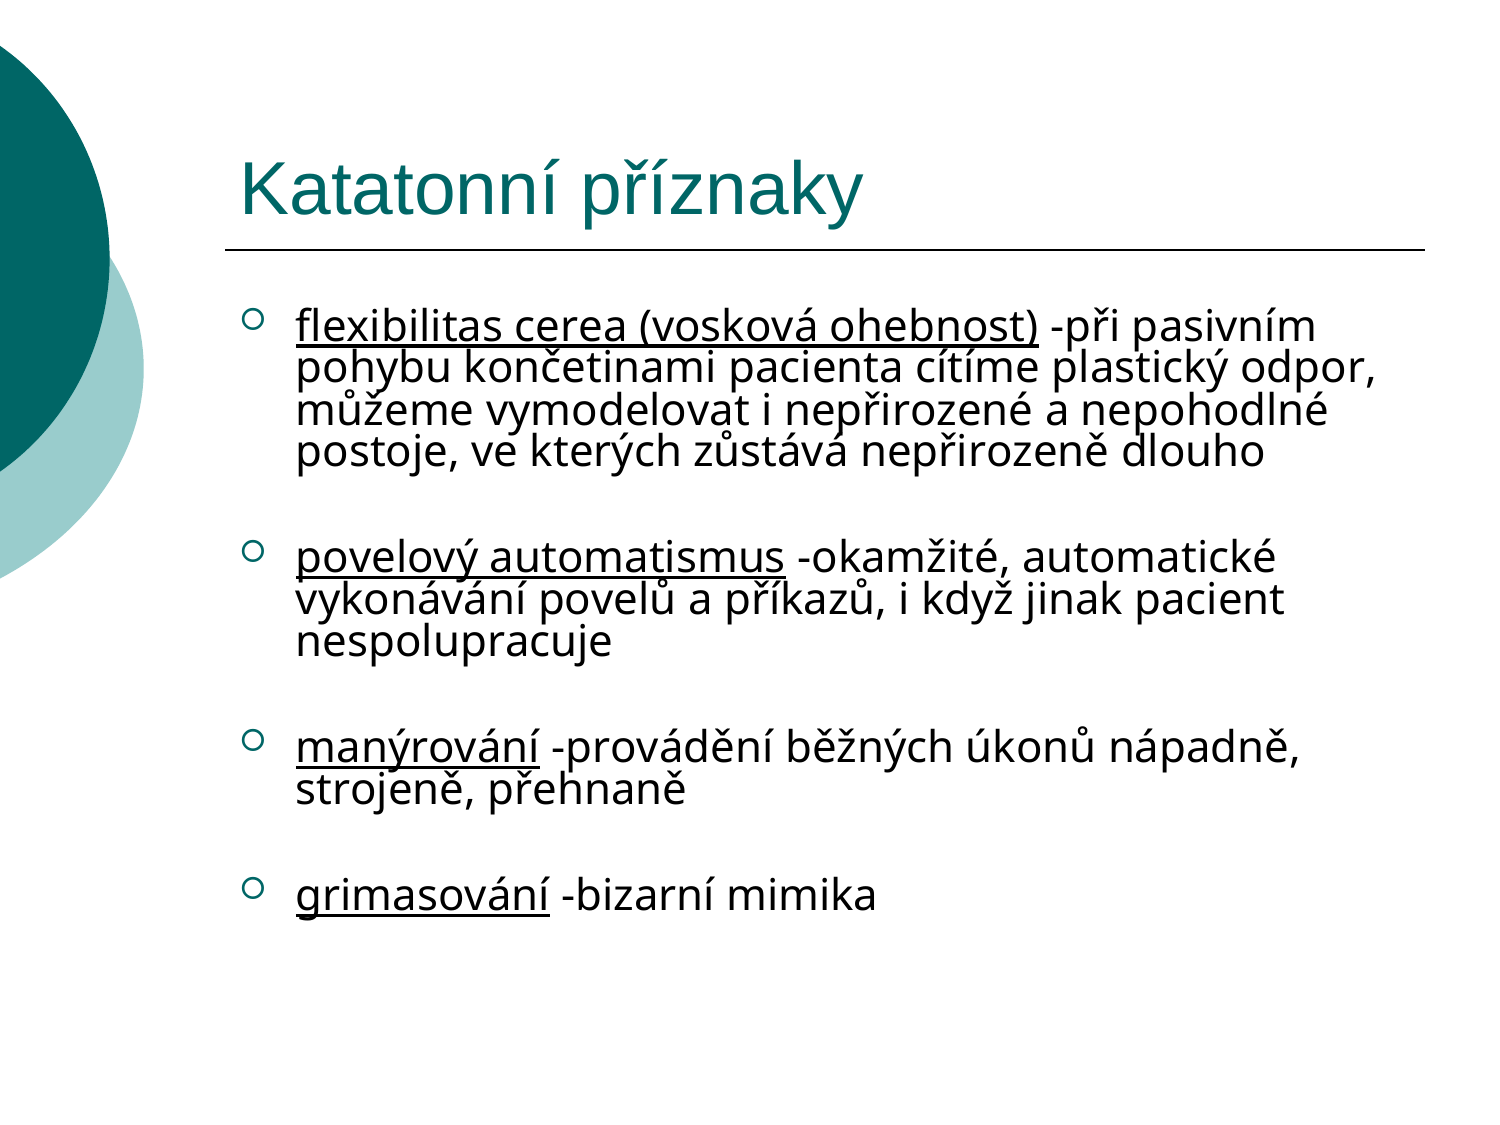

# Katatonní příznaky
flexibilitas cerea (vosková ohebnost) -při pasivním pohybu končetinami pacienta cítíme plastický odpor, můžeme vymodelovat i nepřirozené a nepohodlné postoje, ve kterých zůstává nepřirozeně dlouho
povelový automatismus -okamžité, automatické vykonávání povelů a příkazů, i když jinak pacient nespolupracuje
manýrování -provádění běžných úkonů nápadně, strojeně, přehnaně
grimasování -bizarní mimika